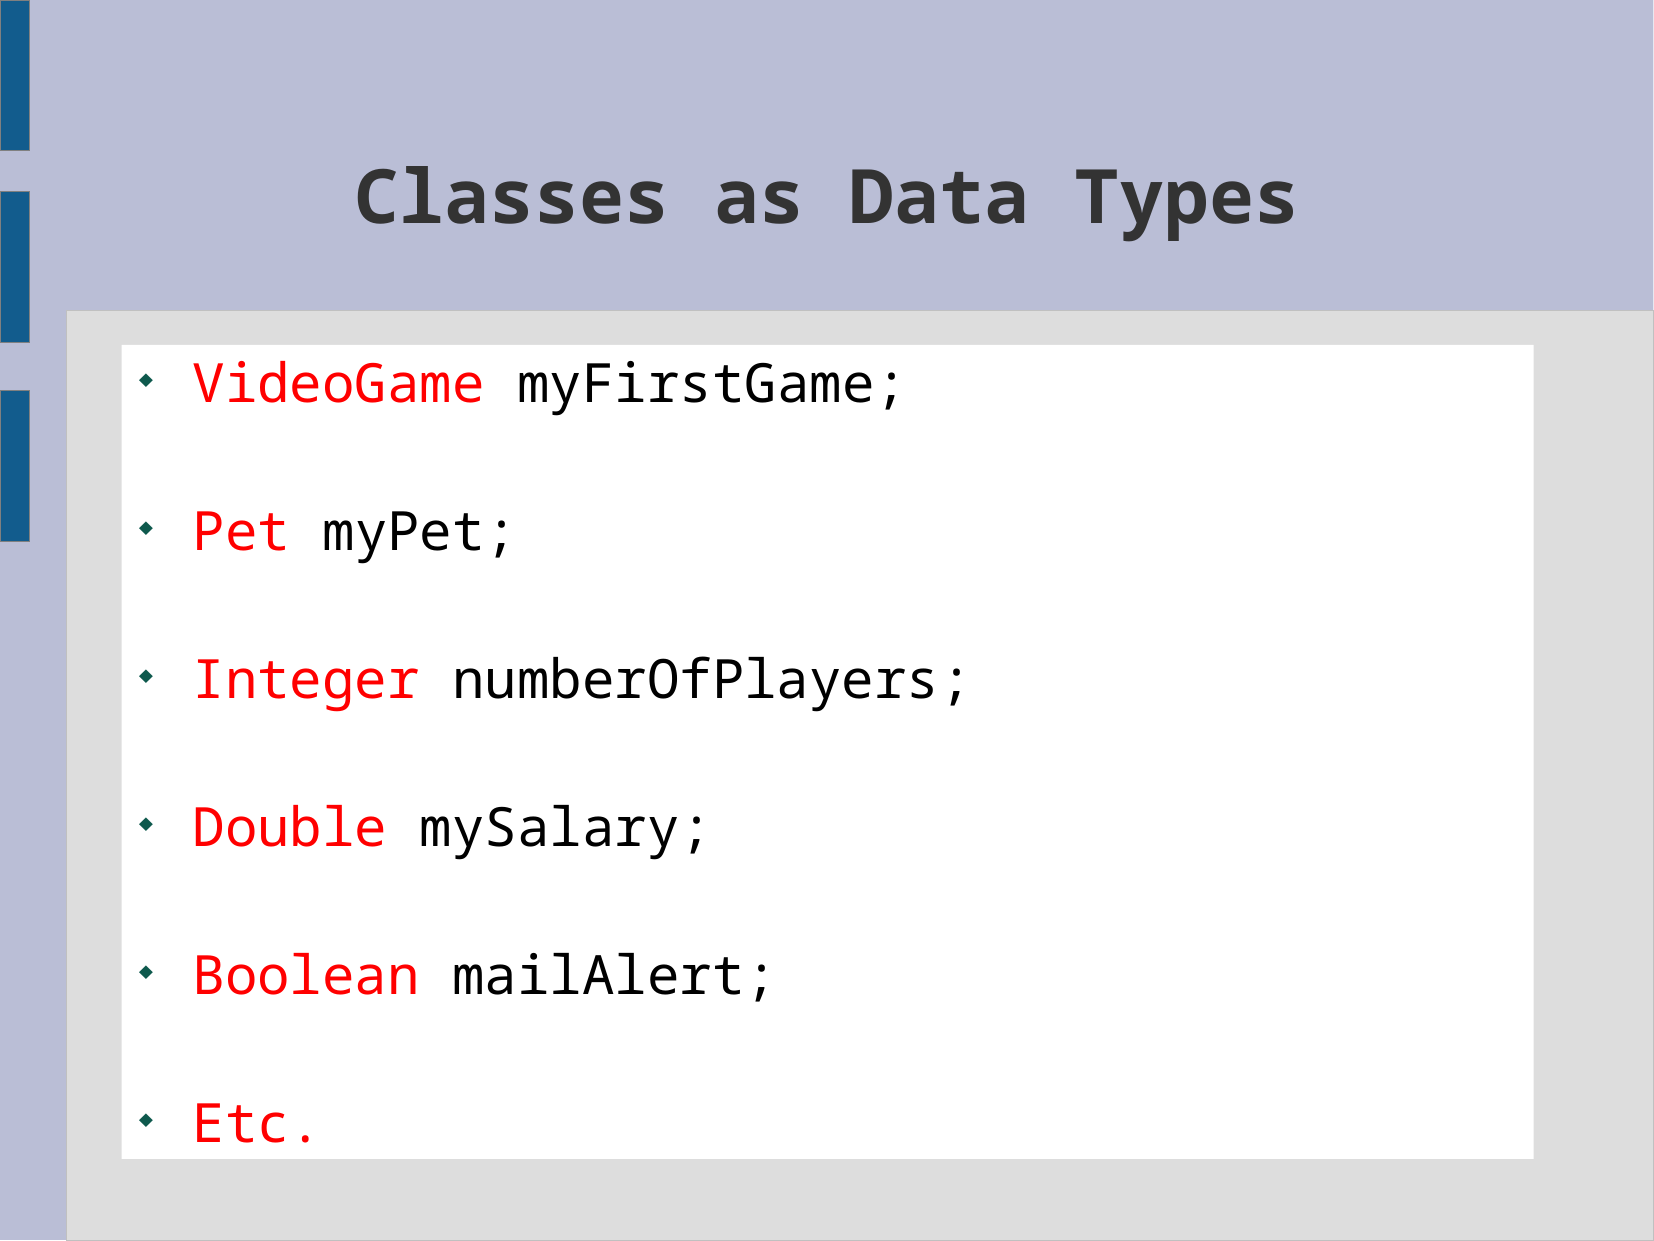

# Classes as Data Types
VideoGame myFirstGame;
Pet myPet;
Integer numberOfPlayers;
Double mySalary;
Boolean mailAlert;
Etc.